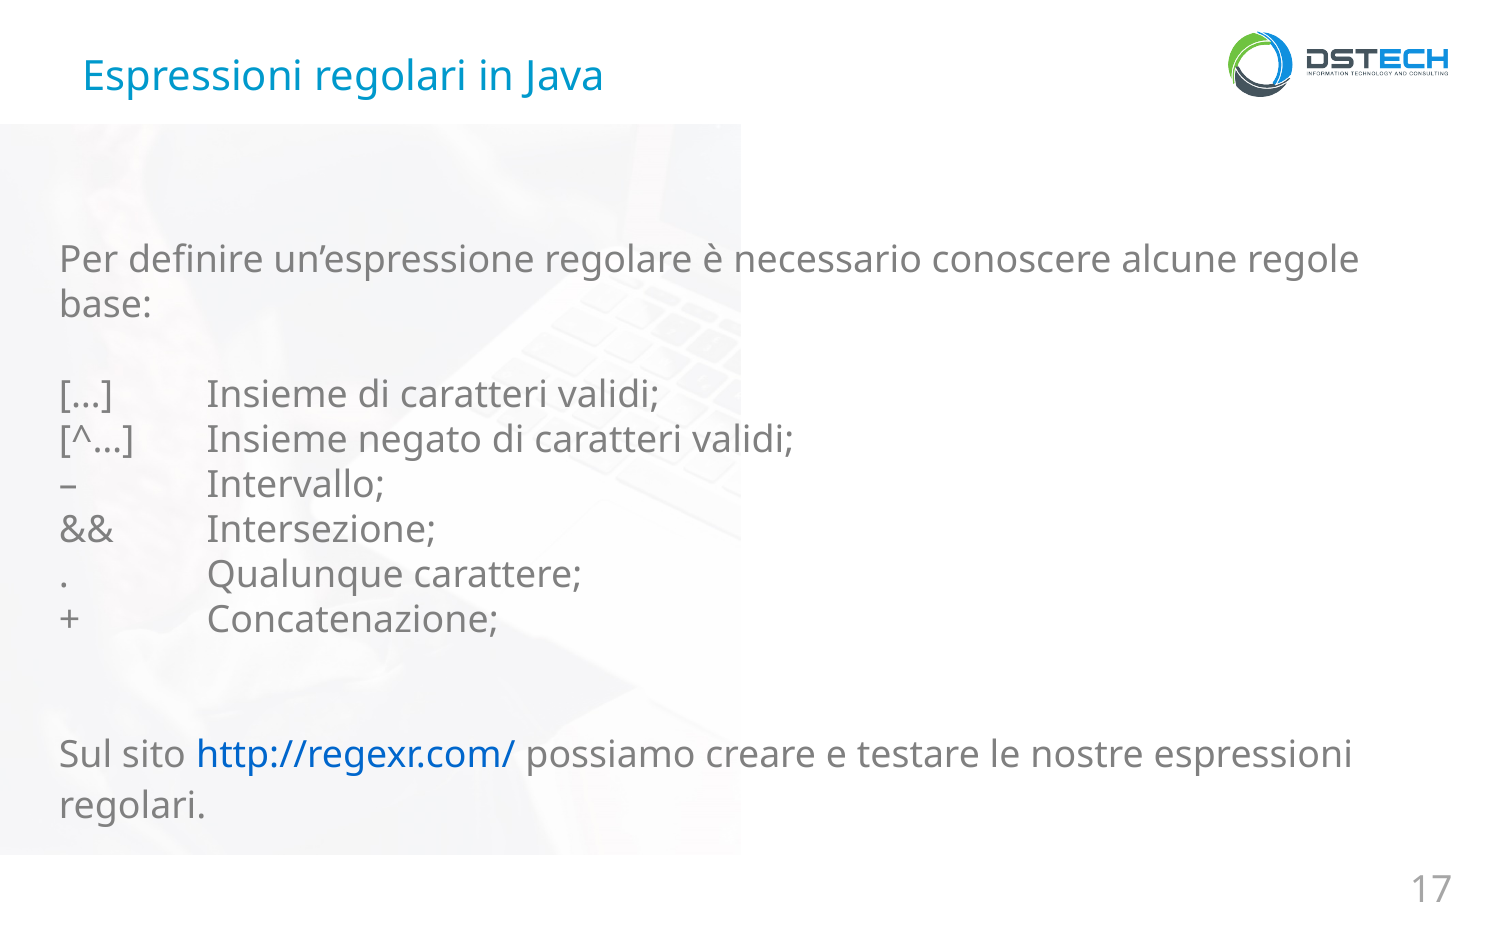

Espressioni regolari in Java
Per definire un’espressione regolare è necessario conoscere alcune regole base:
[…]		Insieme di caratteri validi;
[^…]	Insieme negato di caratteri validi;
–		Intervallo;
&&		Intersezione;
.		Qualunque carattere;
+		Concatenazione;
Sul sito http://regexr.com/ possiamo creare e testare le nostre espressioni regolari.
17